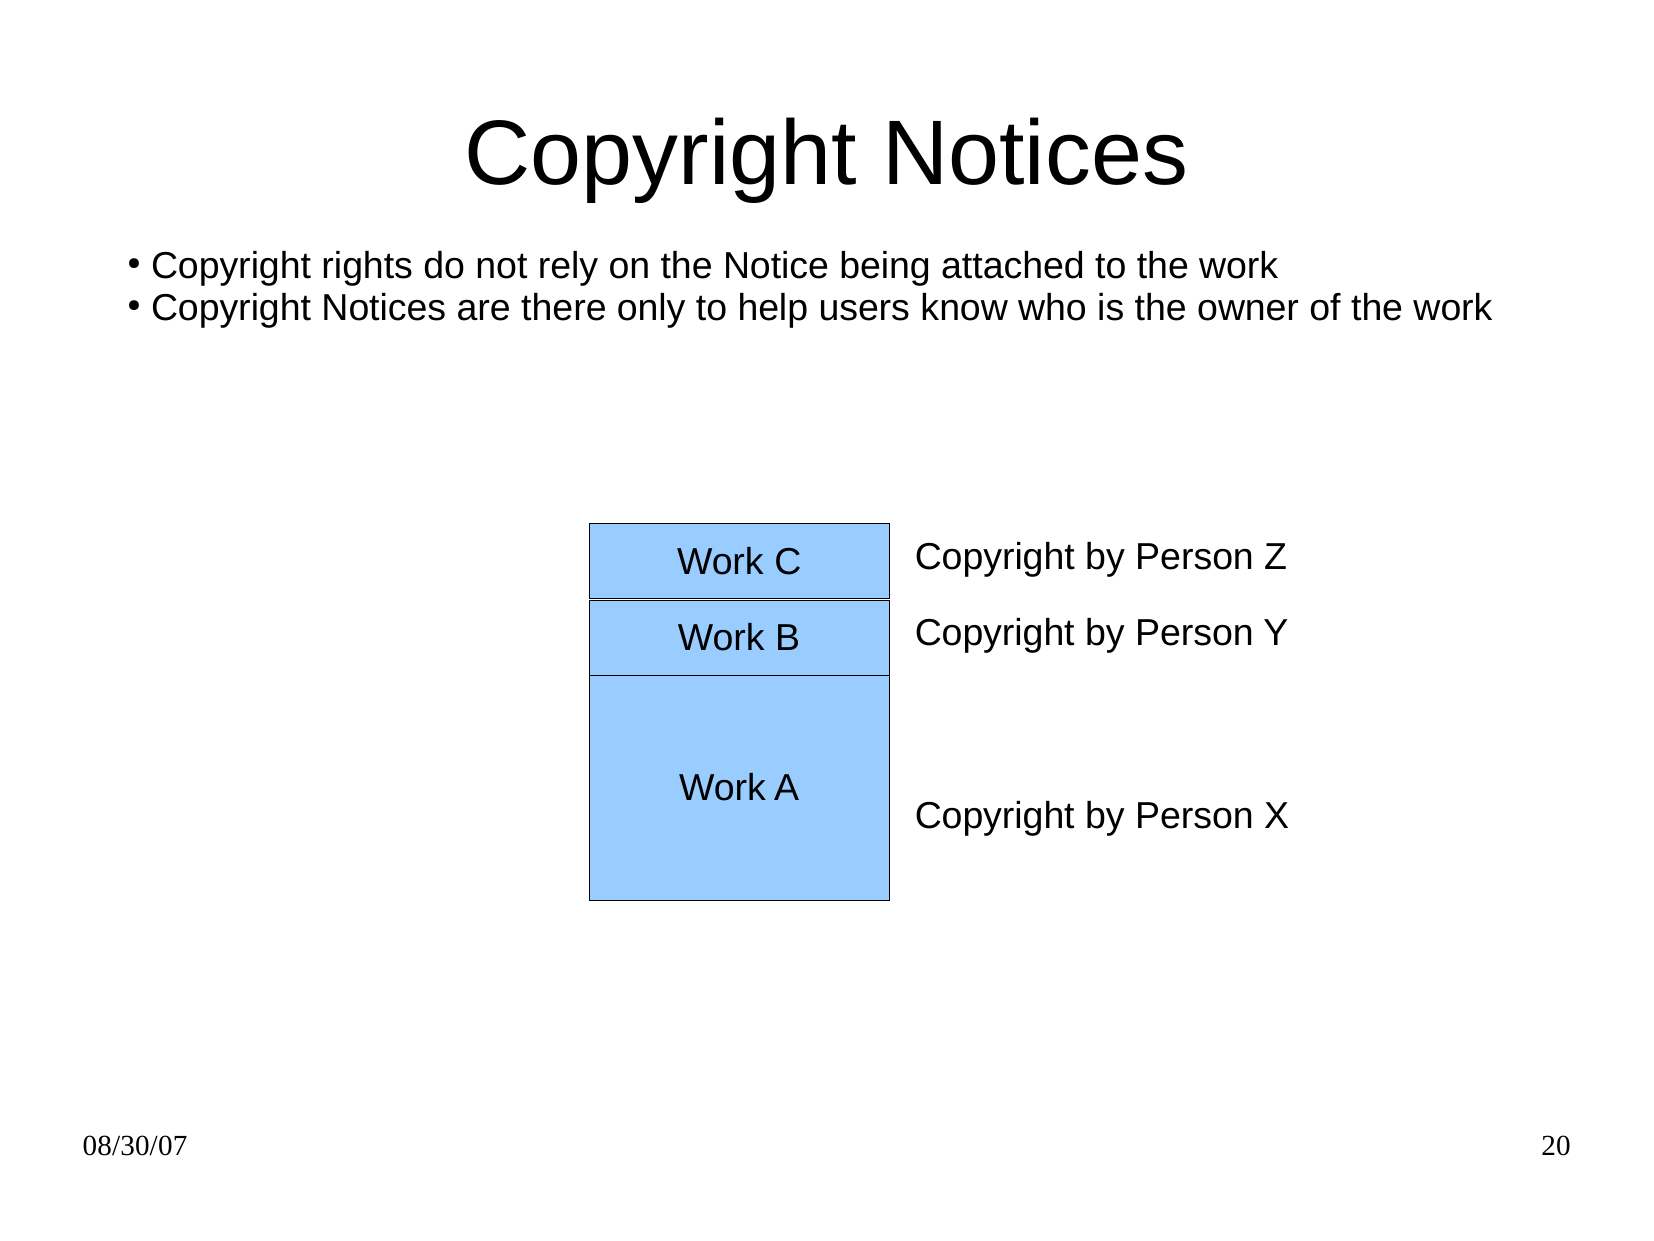

# Copyright Notices
 Copyright rights do not rely on the Notice being attached to the work
 Copyright Notices are there only to help users know who is the owner of the work
Work C
Copyright by Person Z
Work B
Copyright by Person Y
Work A
Copyright by Person X
08/30/07
20